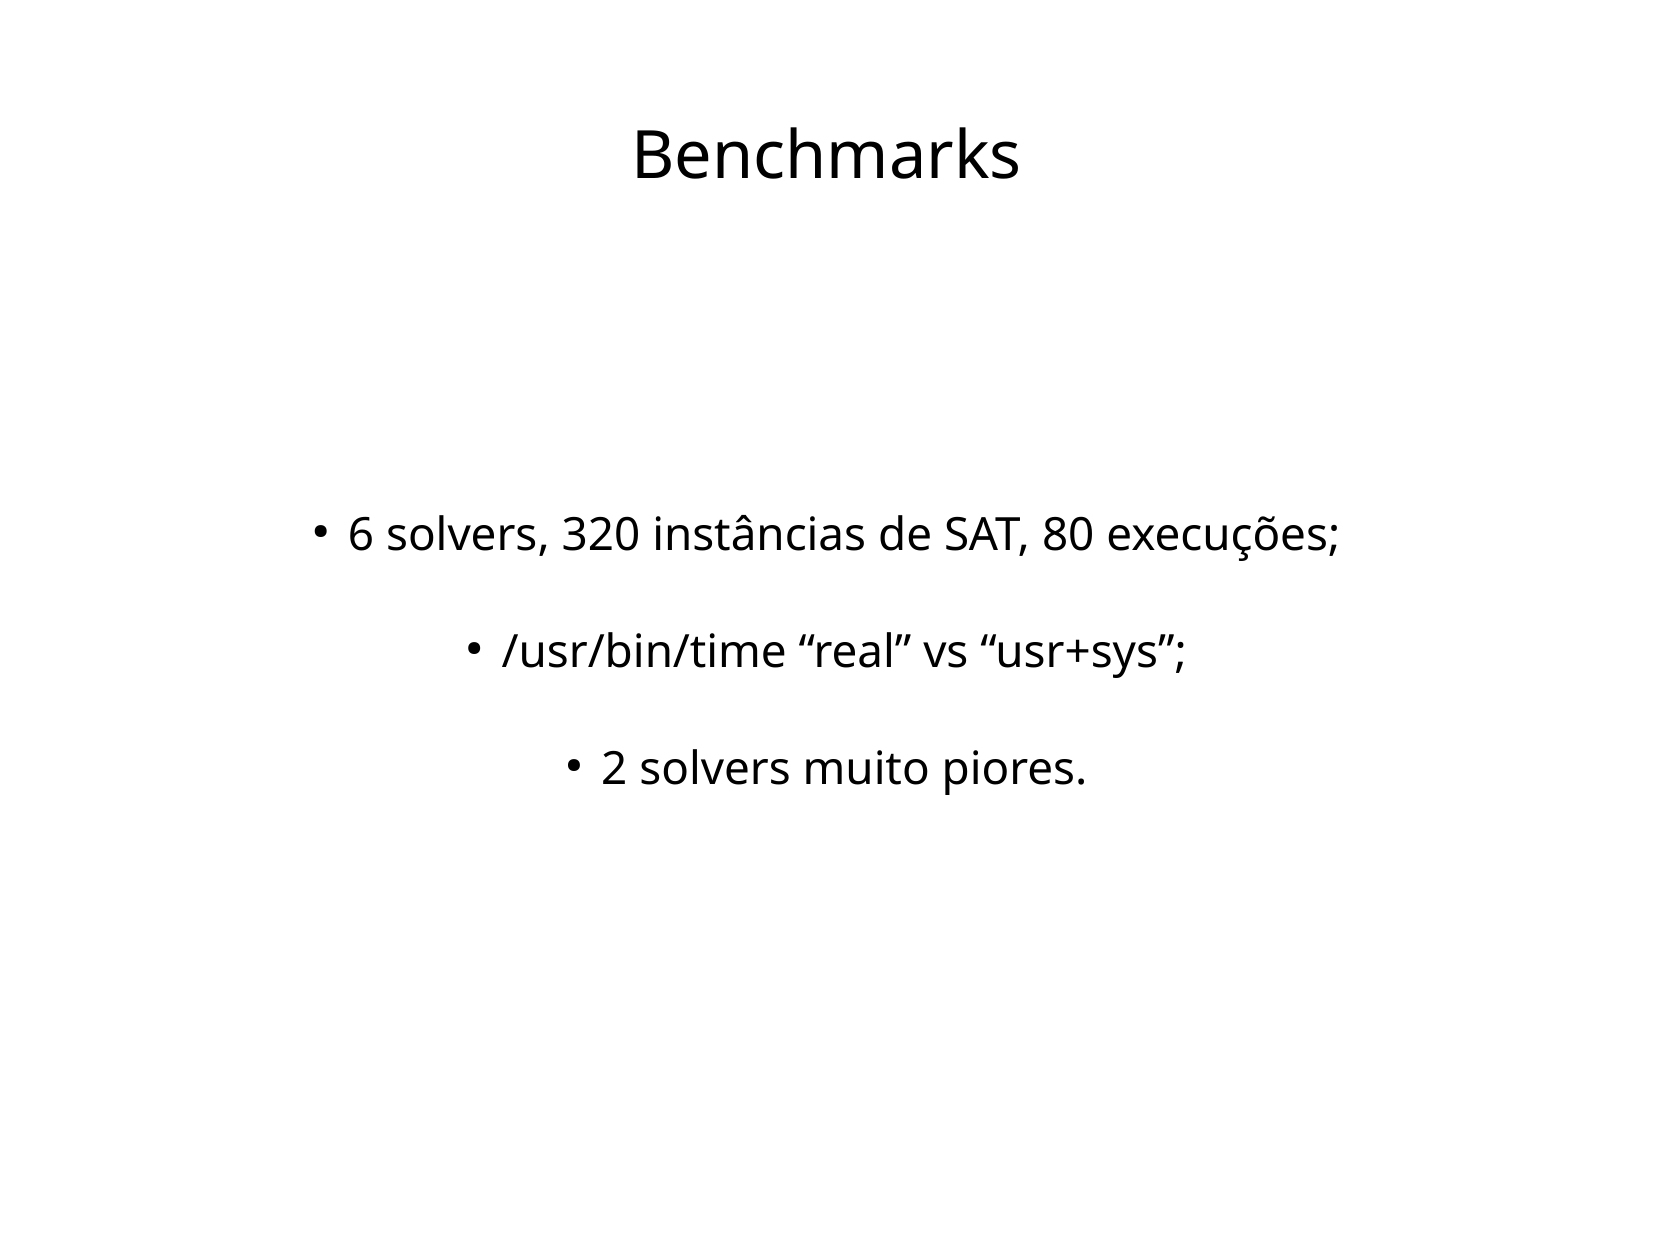

# Benchmarks
6 solvers, 320 instâncias de SAT, 80 execuções;
/usr/bin/time “real” vs “usr+sys”;
2 solvers muito piores.